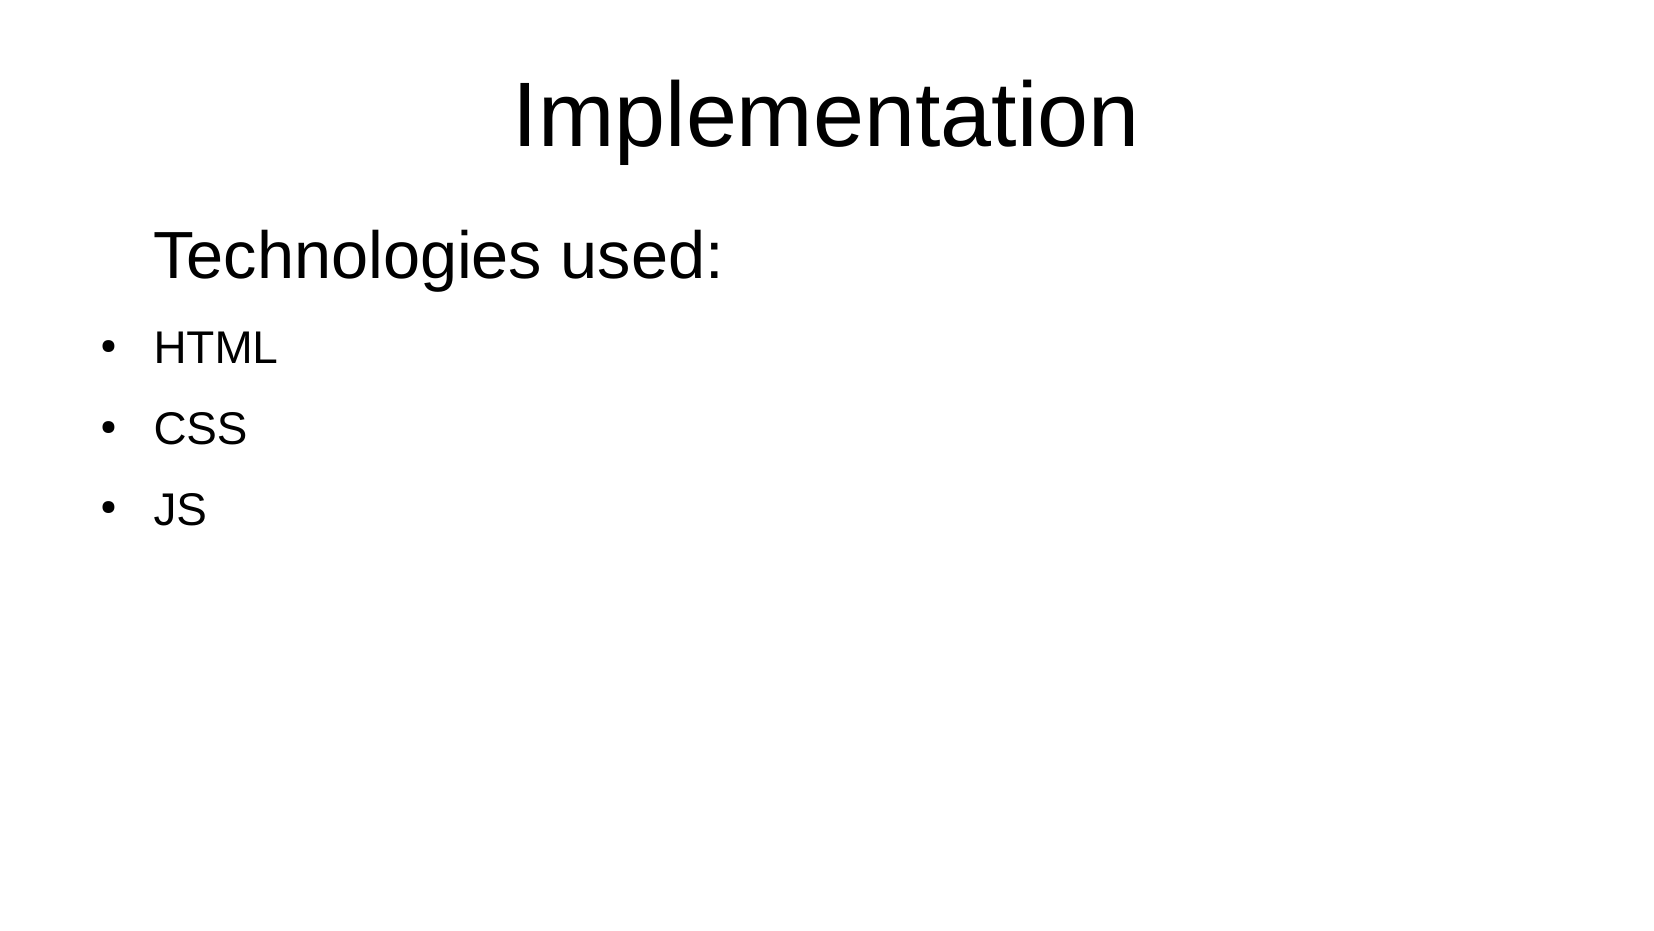

# Implementation
Technologies used:
HTML
CSS
JS